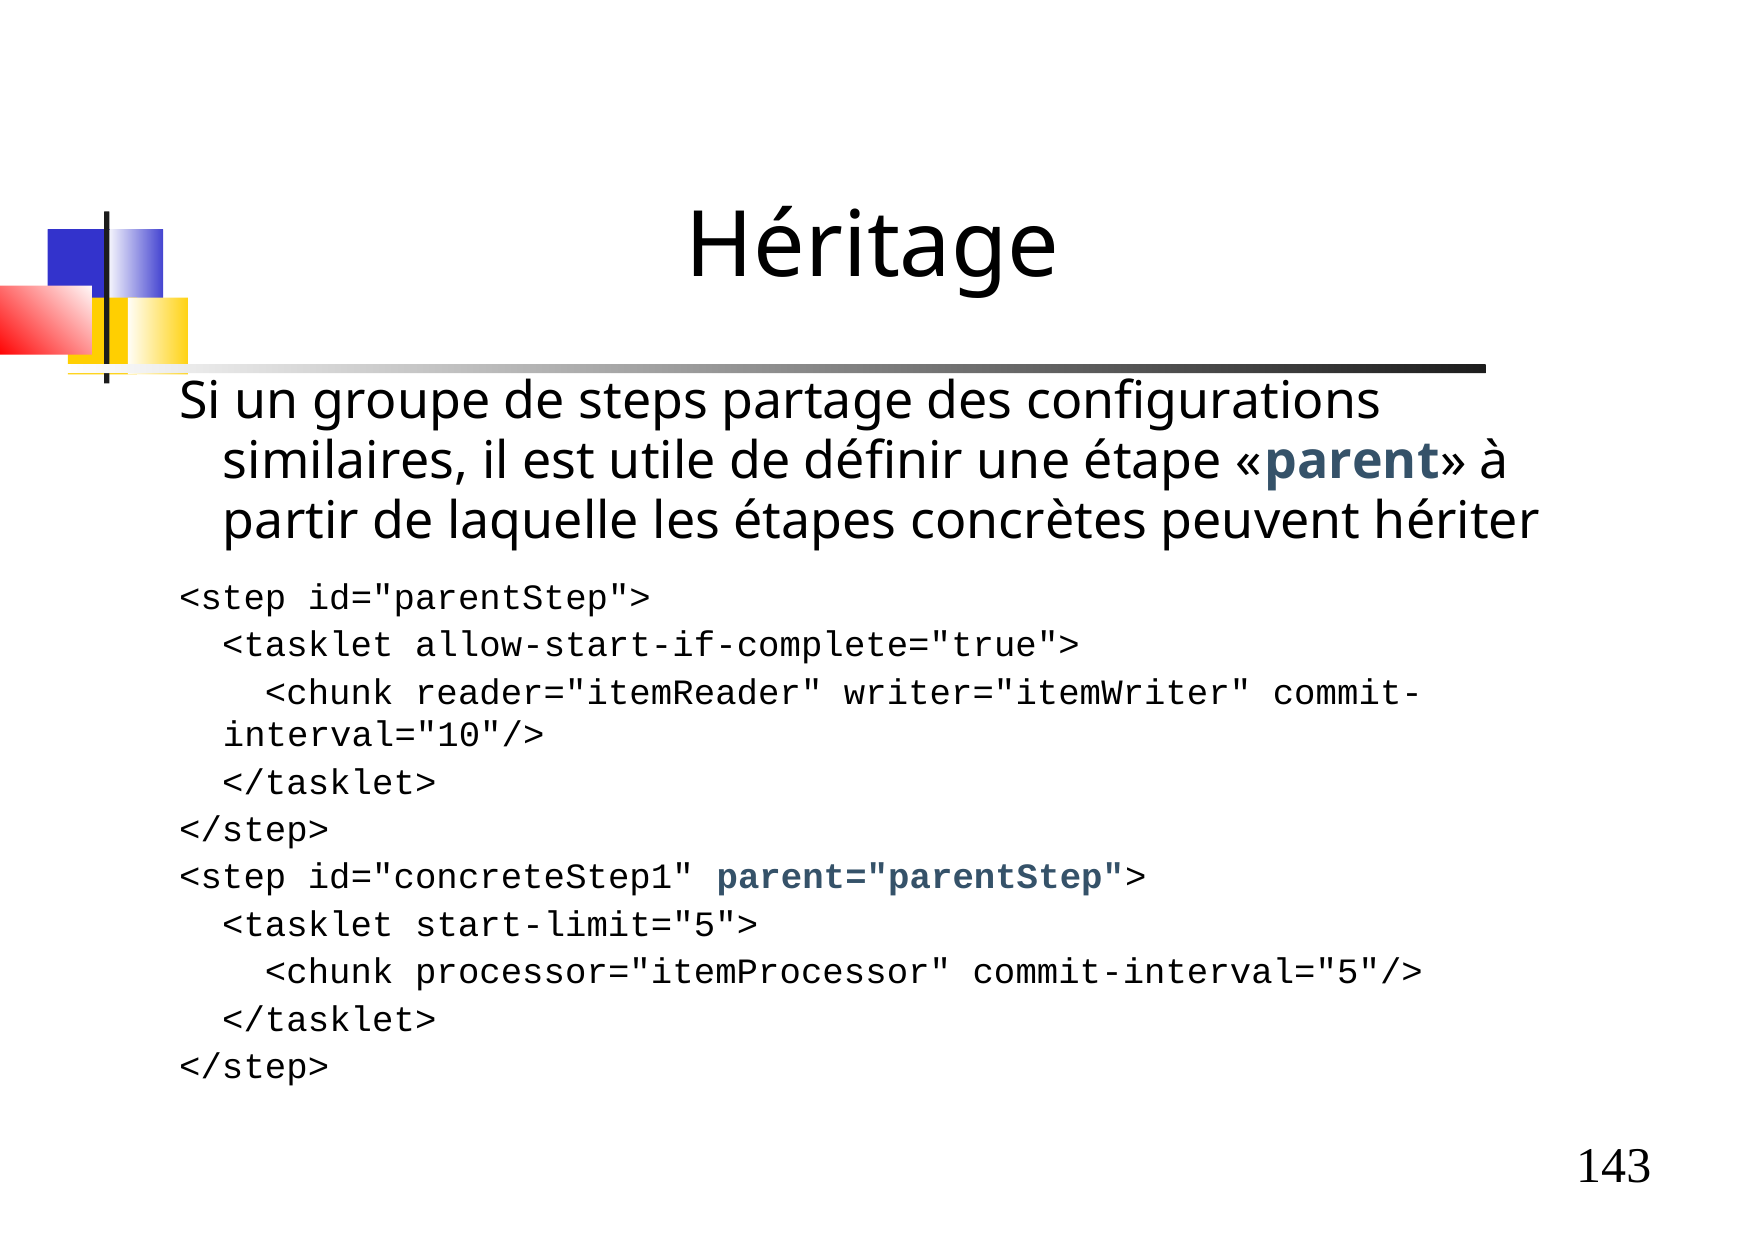

# Héritage
Si un groupe de steps partage des configurations similaires, il est utile de définir une étape «parent» à partir de laquelle les étapes concrètes peuvent hériter
<step id="parentStep">
 <tasklet allow-start-if-complete="true">
 <chunk reader="itemReader" writer="itemWriter" commit-interval="10"/>
 </tasklet>
</step>
<step id="concreteStep1" parent="parentStep">
 <tasklet start-limit="5">
 <chunk processor="itemProcessor" commit-interval="5"/>
 </tasklet>
</step>